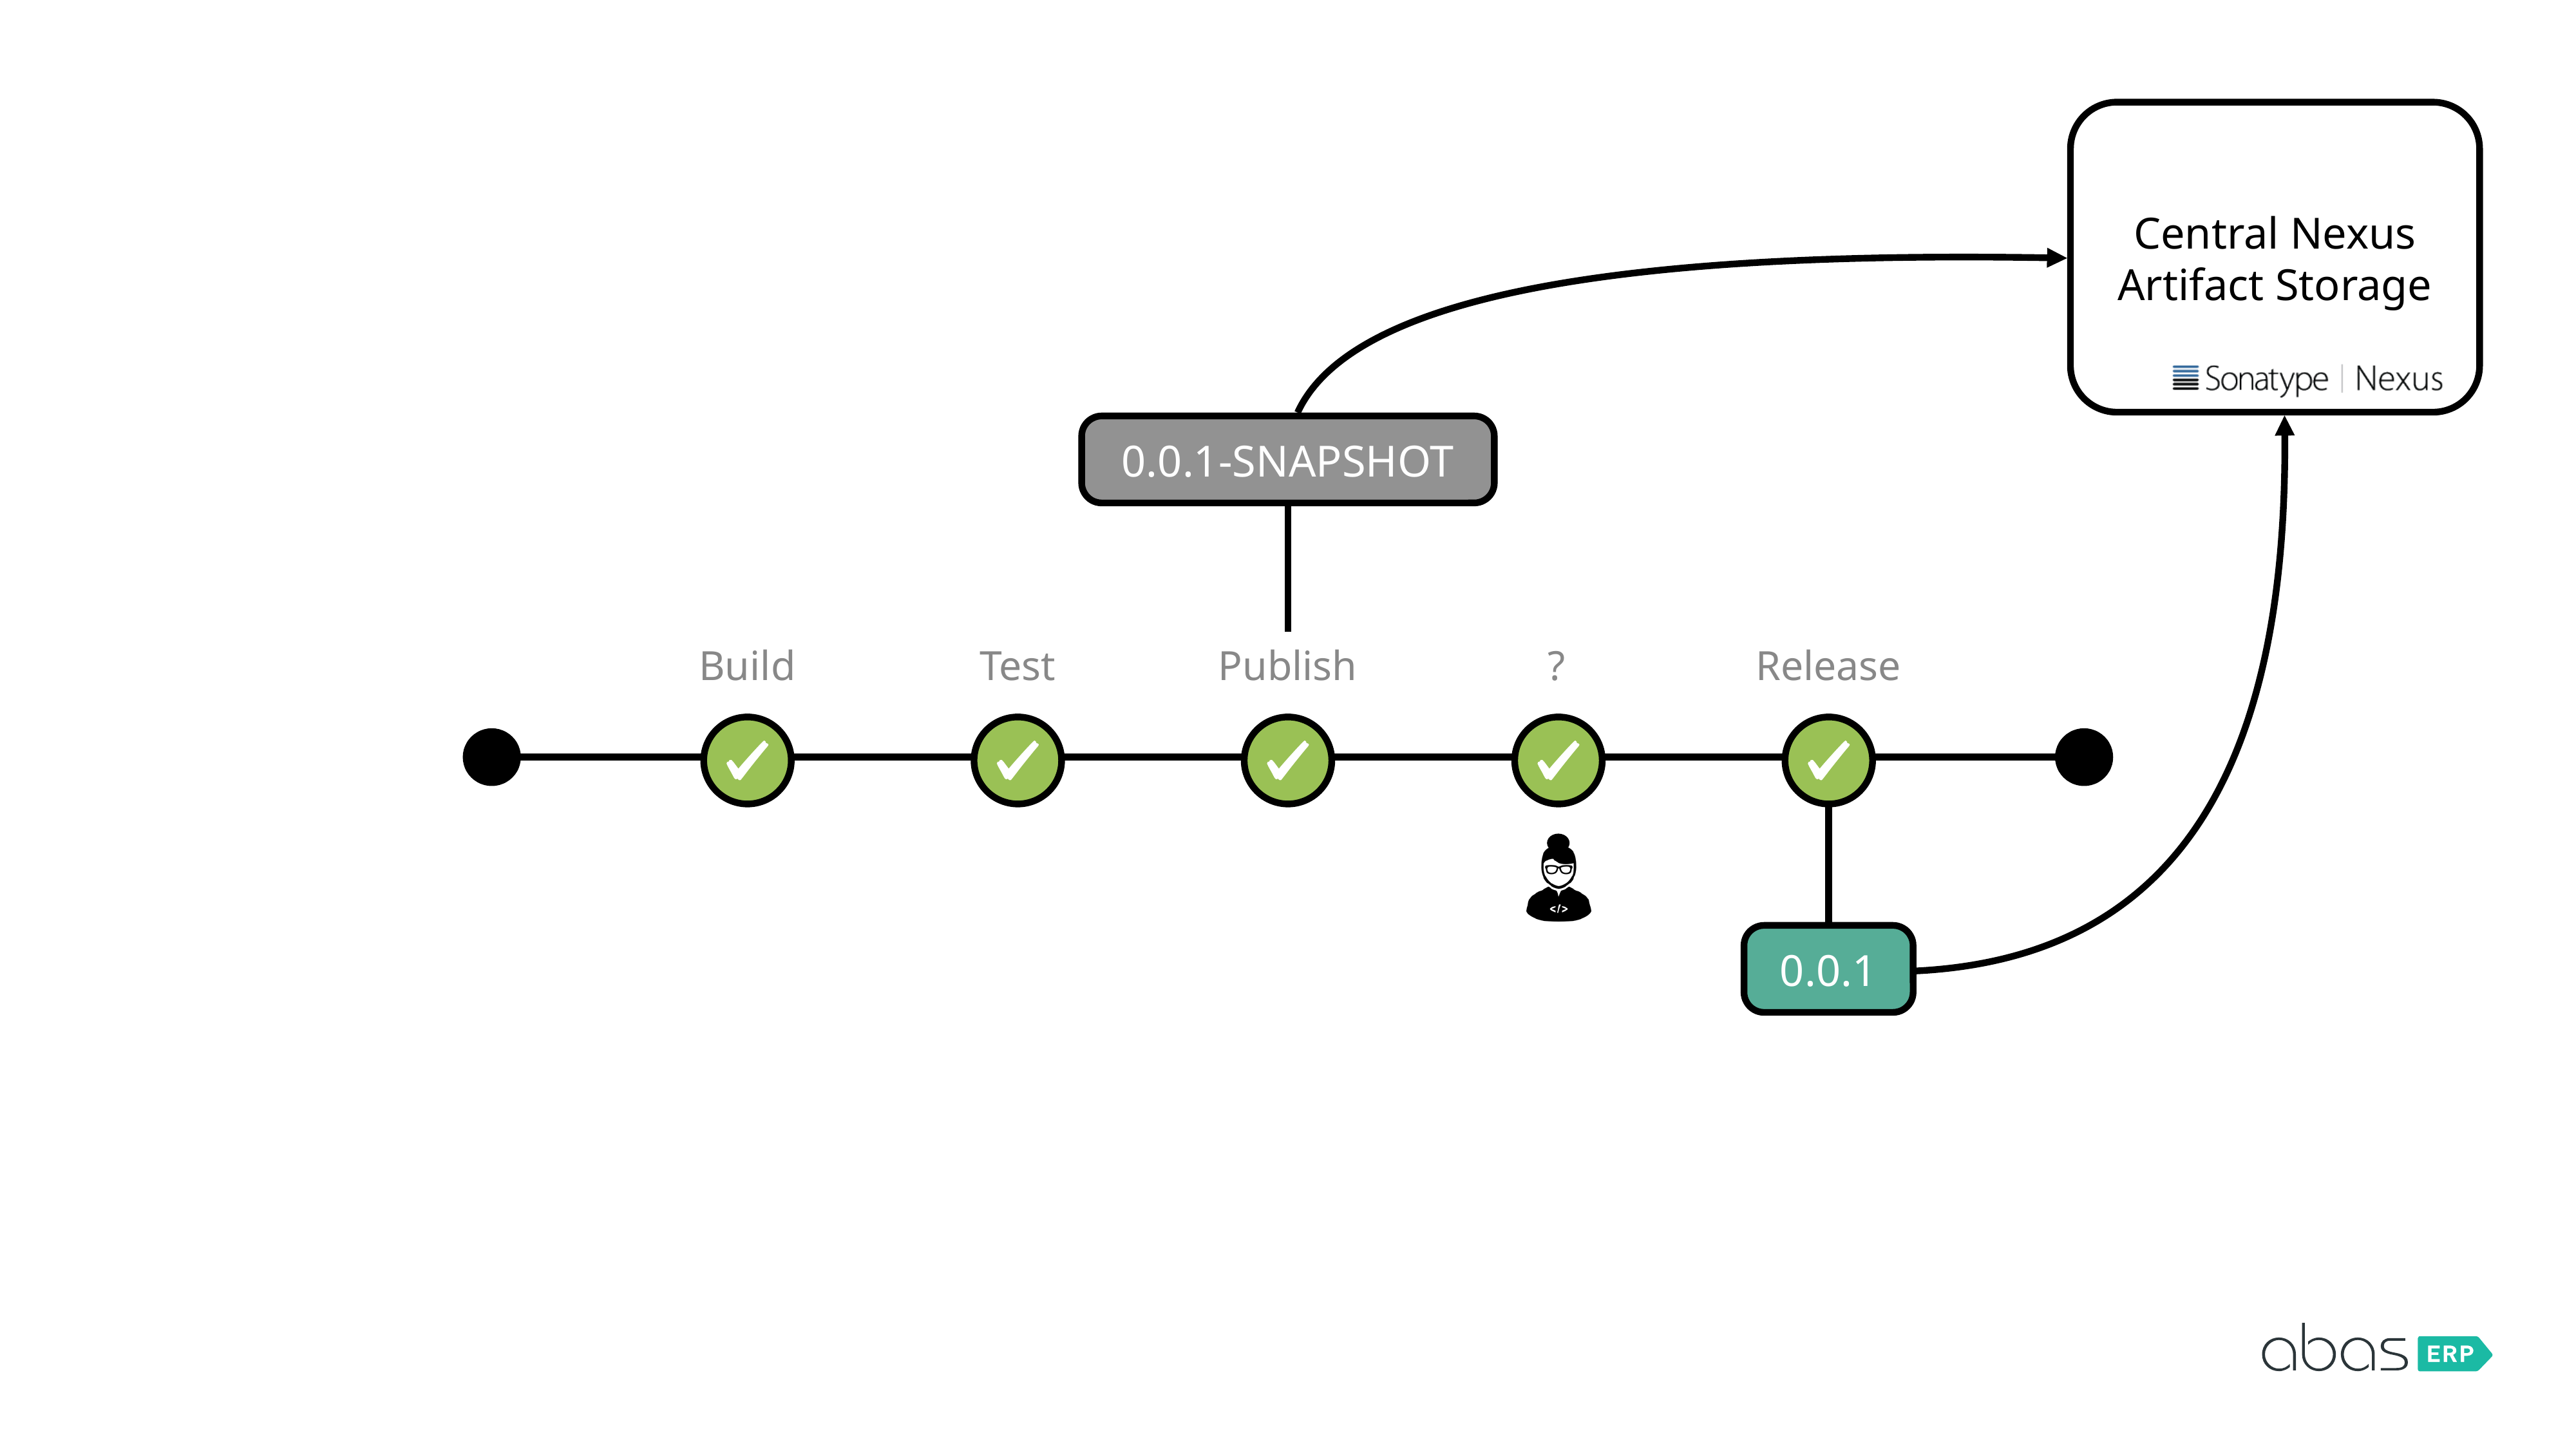

Central Nexus Artifact Storage
0.0.1-SNAPSHOT
Build
Test
Publish
?
Release
0.0.1